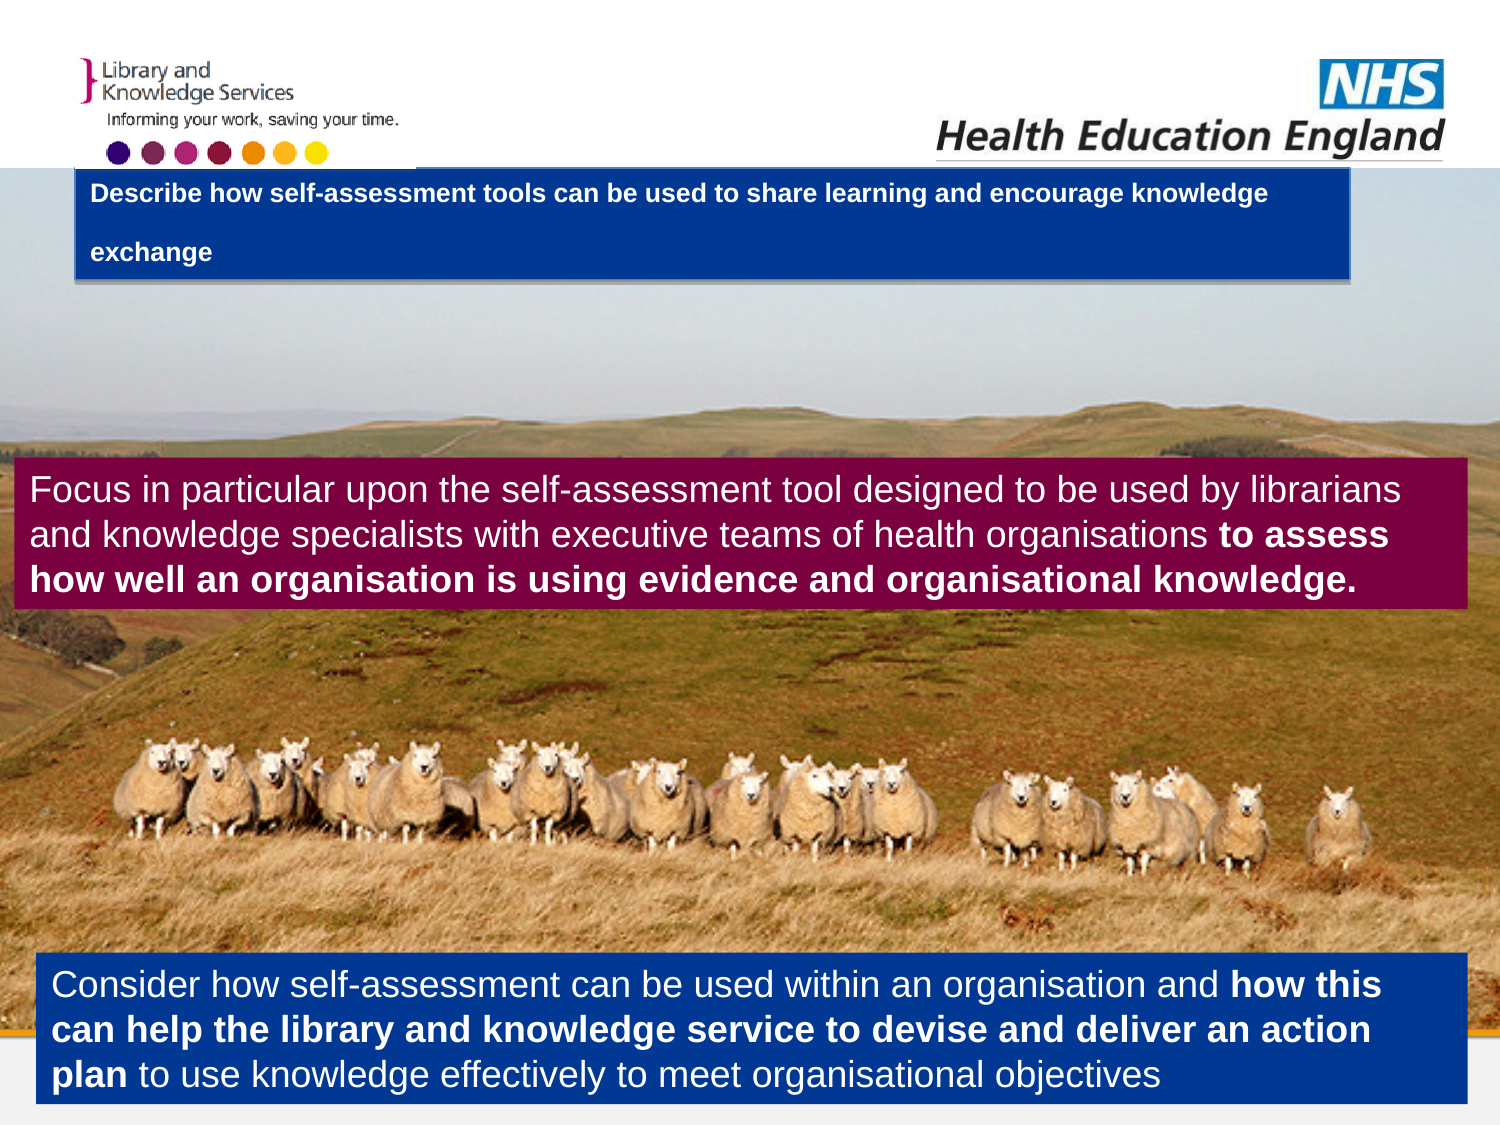

# Describe how self-assessment tools can be used to share learning and encourage knowledge exchange
Focus in particular upon the self-assessment tool designed to be used by librarians and knowledge specialists with executive teams of health organisations to assess how well an organisation is using evidence and organisational knowledge.
Consider how self-assessment can be used within an organisation and how this can help the library and knowledge service to devise and deliver an action plan to use knowledge effectively to meet organisational objectives